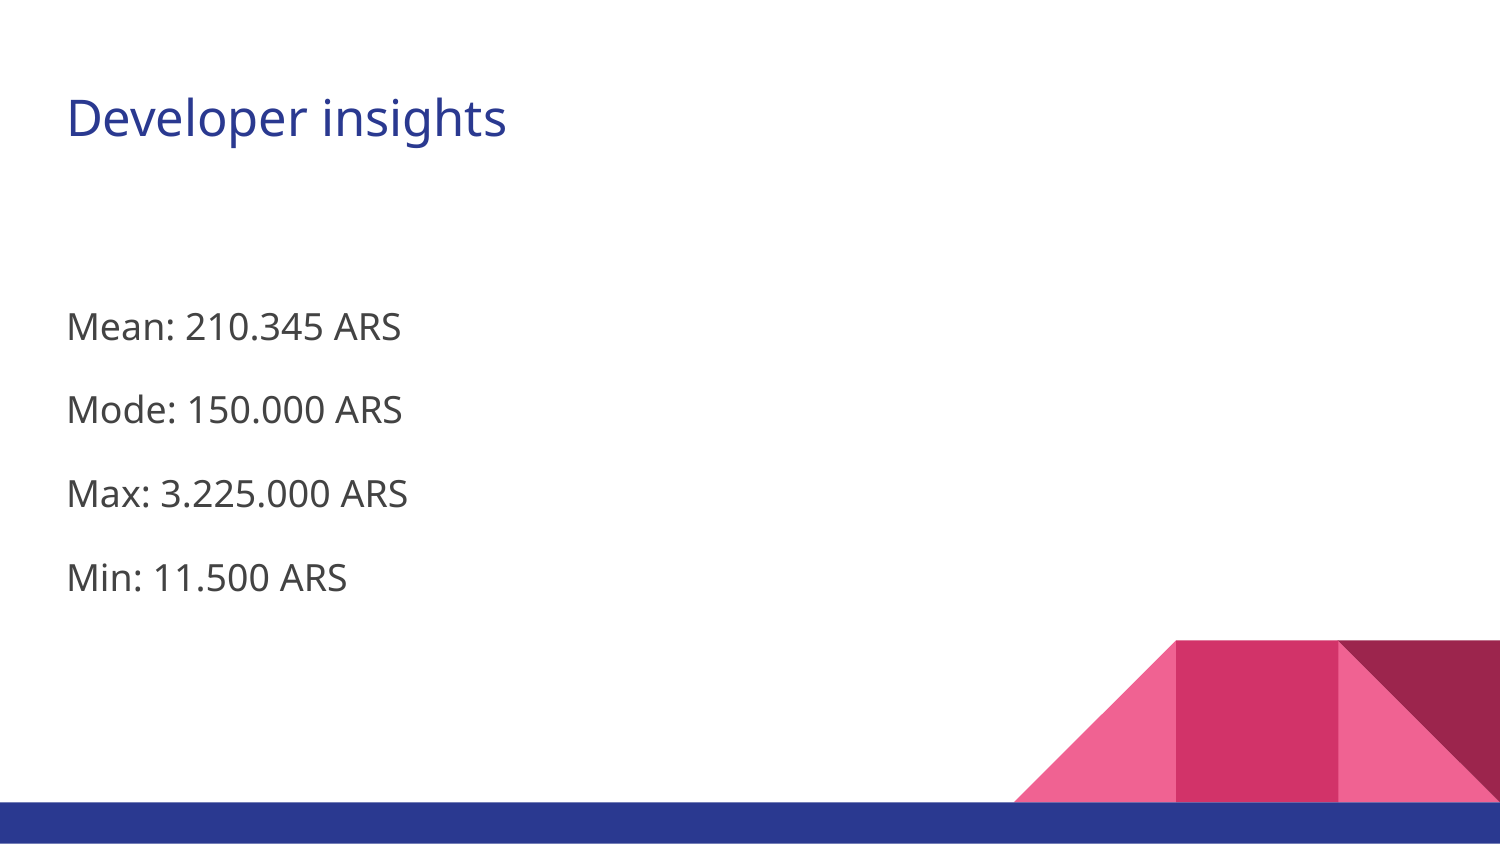

# Developer insights
Mean: 210.345 ARS
Mode: 150.000 ARS
Max: 3.225.000 ARS
Min: 11.500 ARS